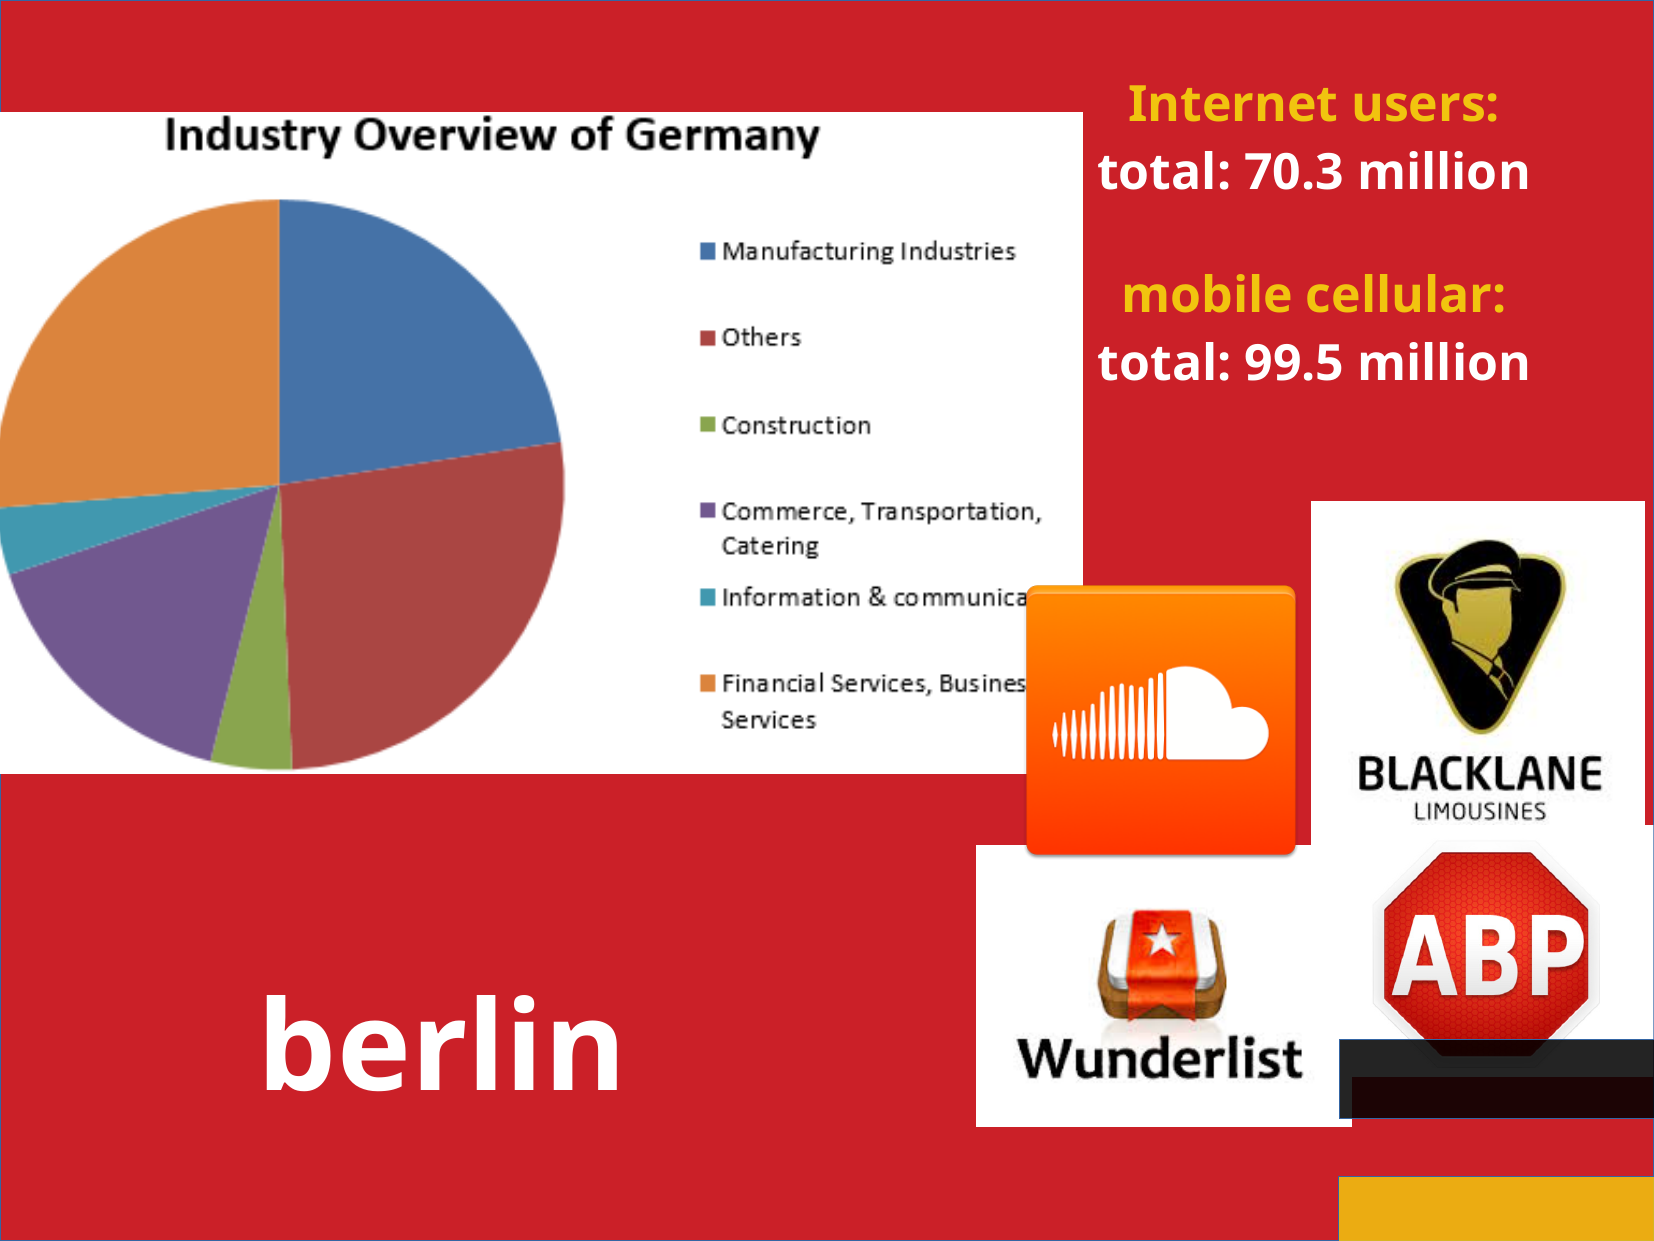

#
Internet users:
total: 70.3 million
mobile cellular:
total: 99.5 million
berlin